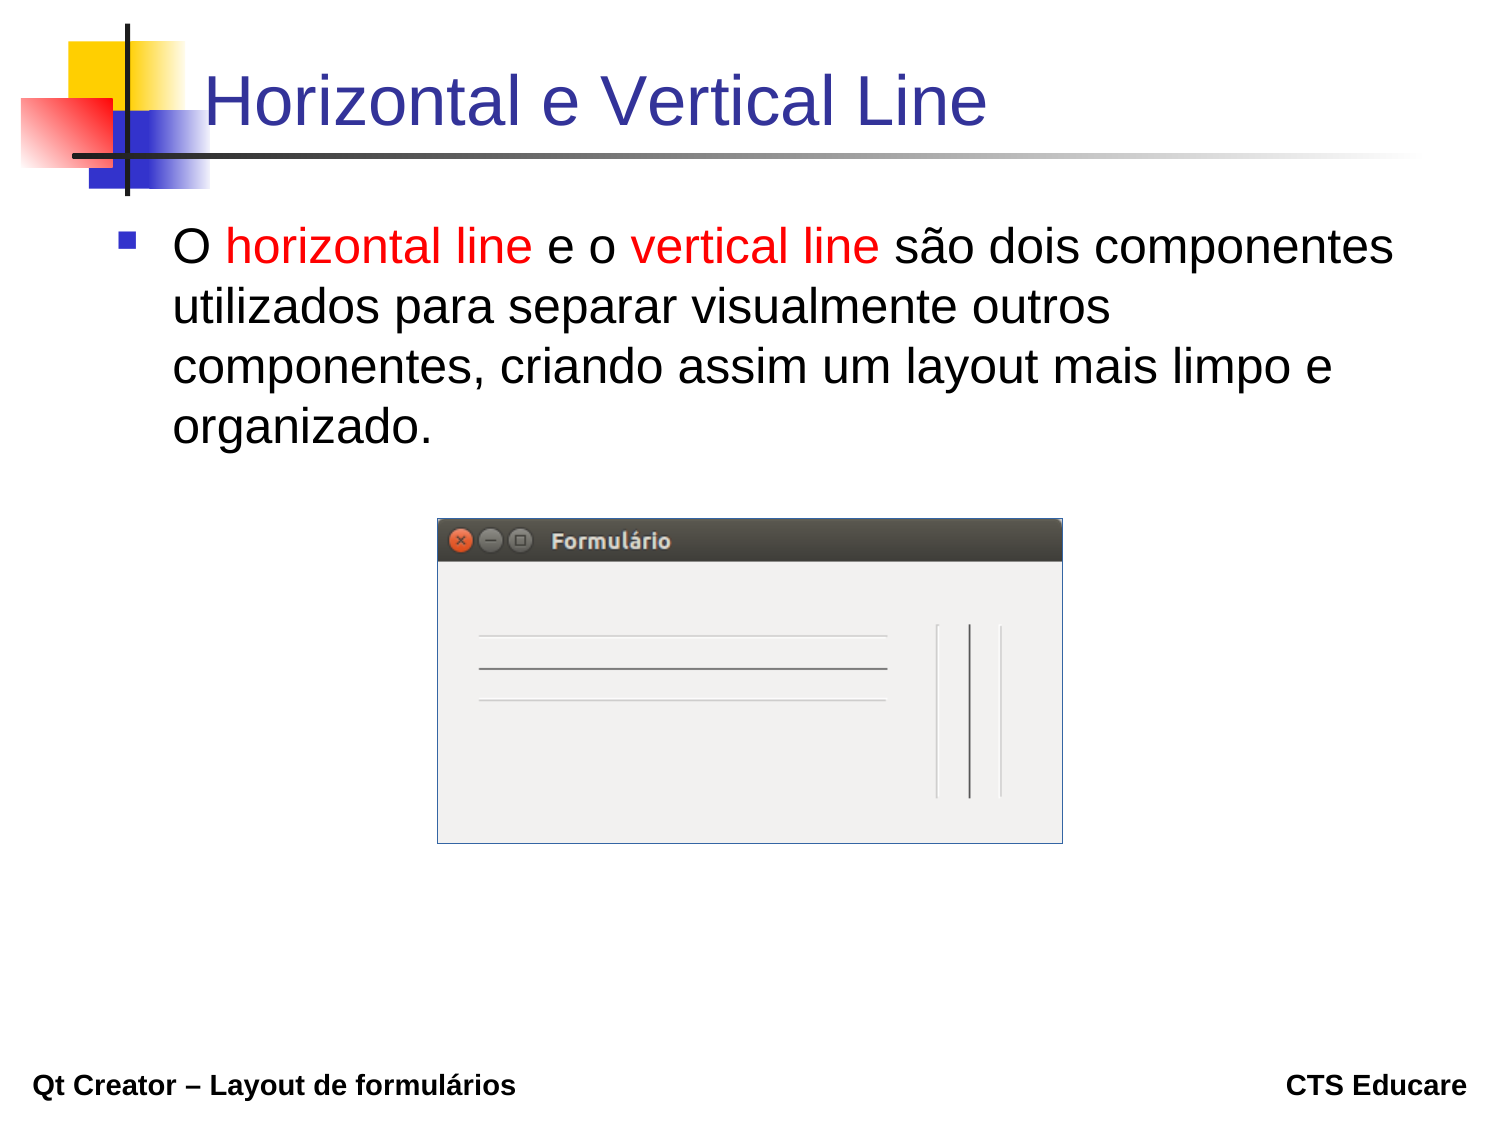

# Horizontal e Vertical Line
O horizontal line e o vertical line são dois componentes utilizados para separar visualmente outros componentes, criando assim um layout mais limpo e organizado.